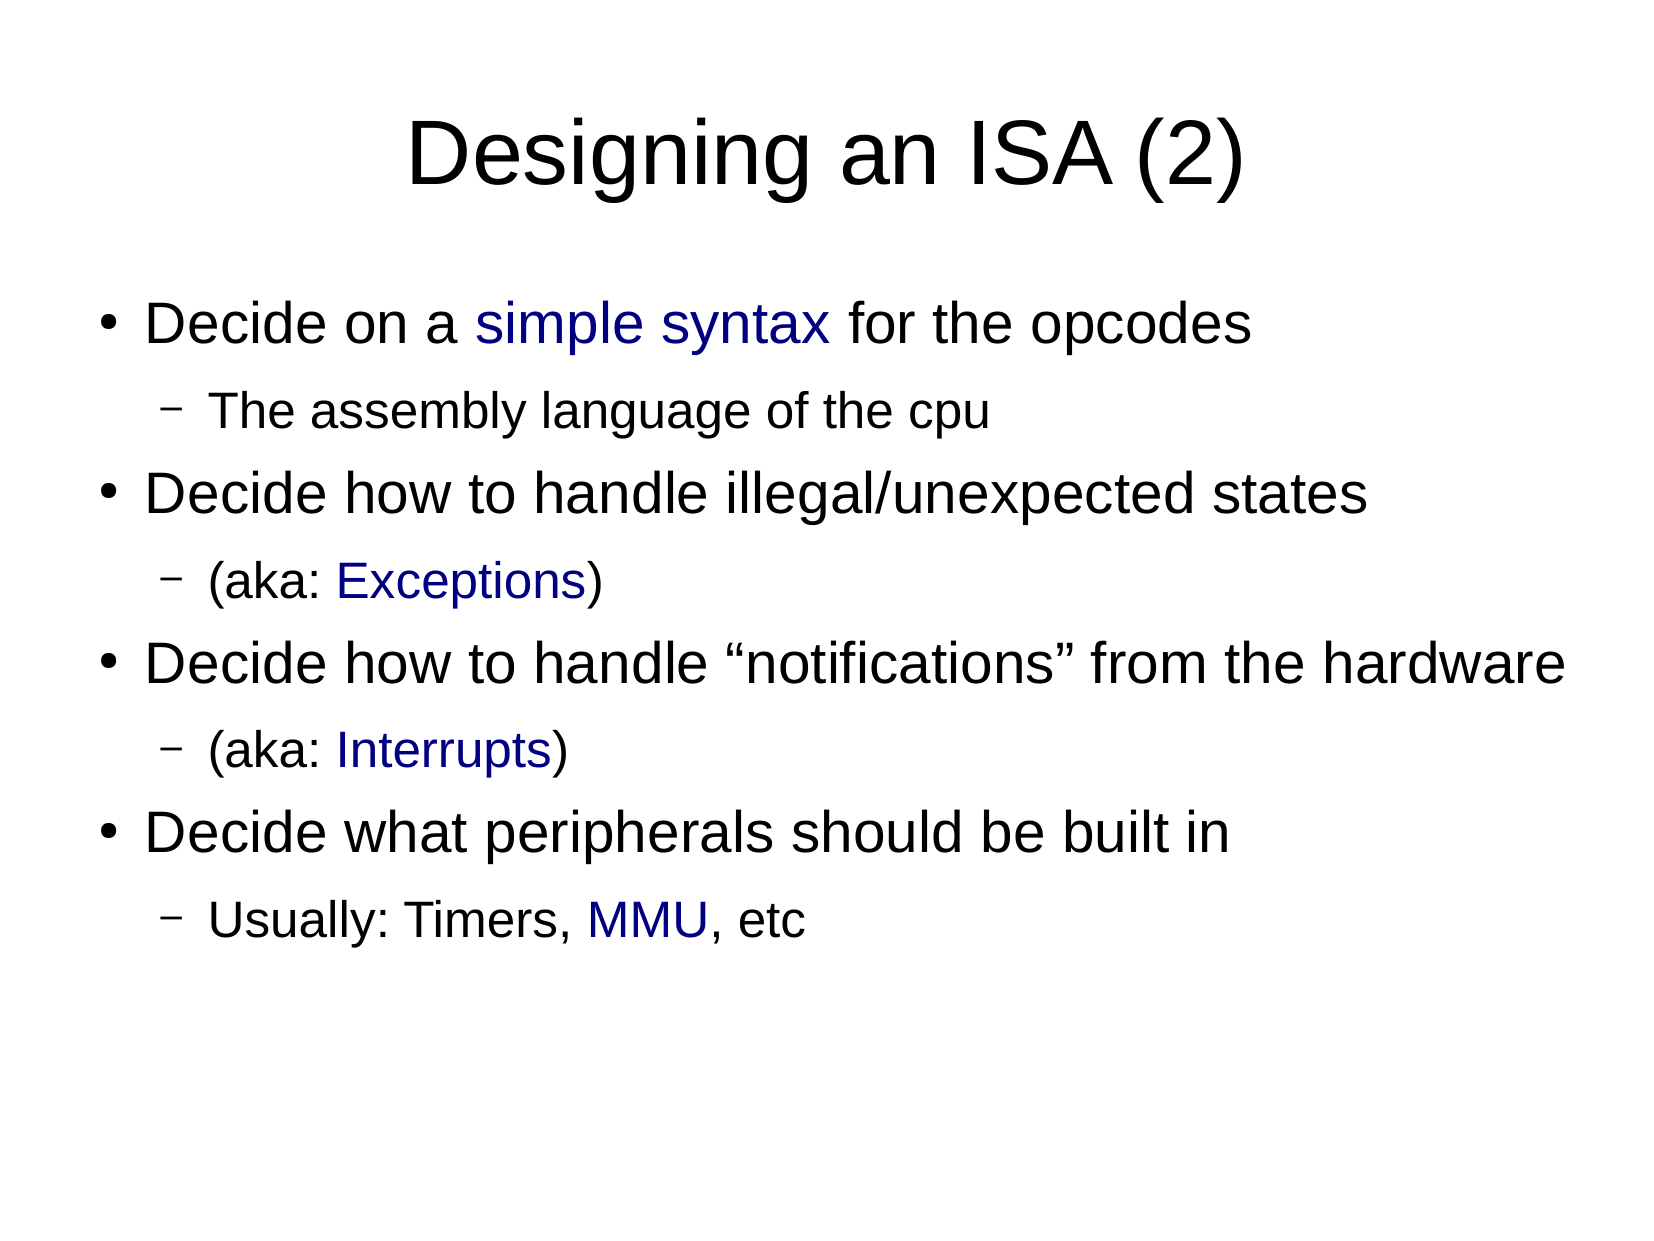

# Designing an ISA (2)
Decide on a simple syntax for the opcodes
The assembly language of the cpu
Decide how to handle illegal/unexpected states
(aka: Exceptions)
Decide how to handle “notifications” from the hardware
(aka: Interrupts)
Decide what peripherals should be built in
Usually: Timers, MMU, etc